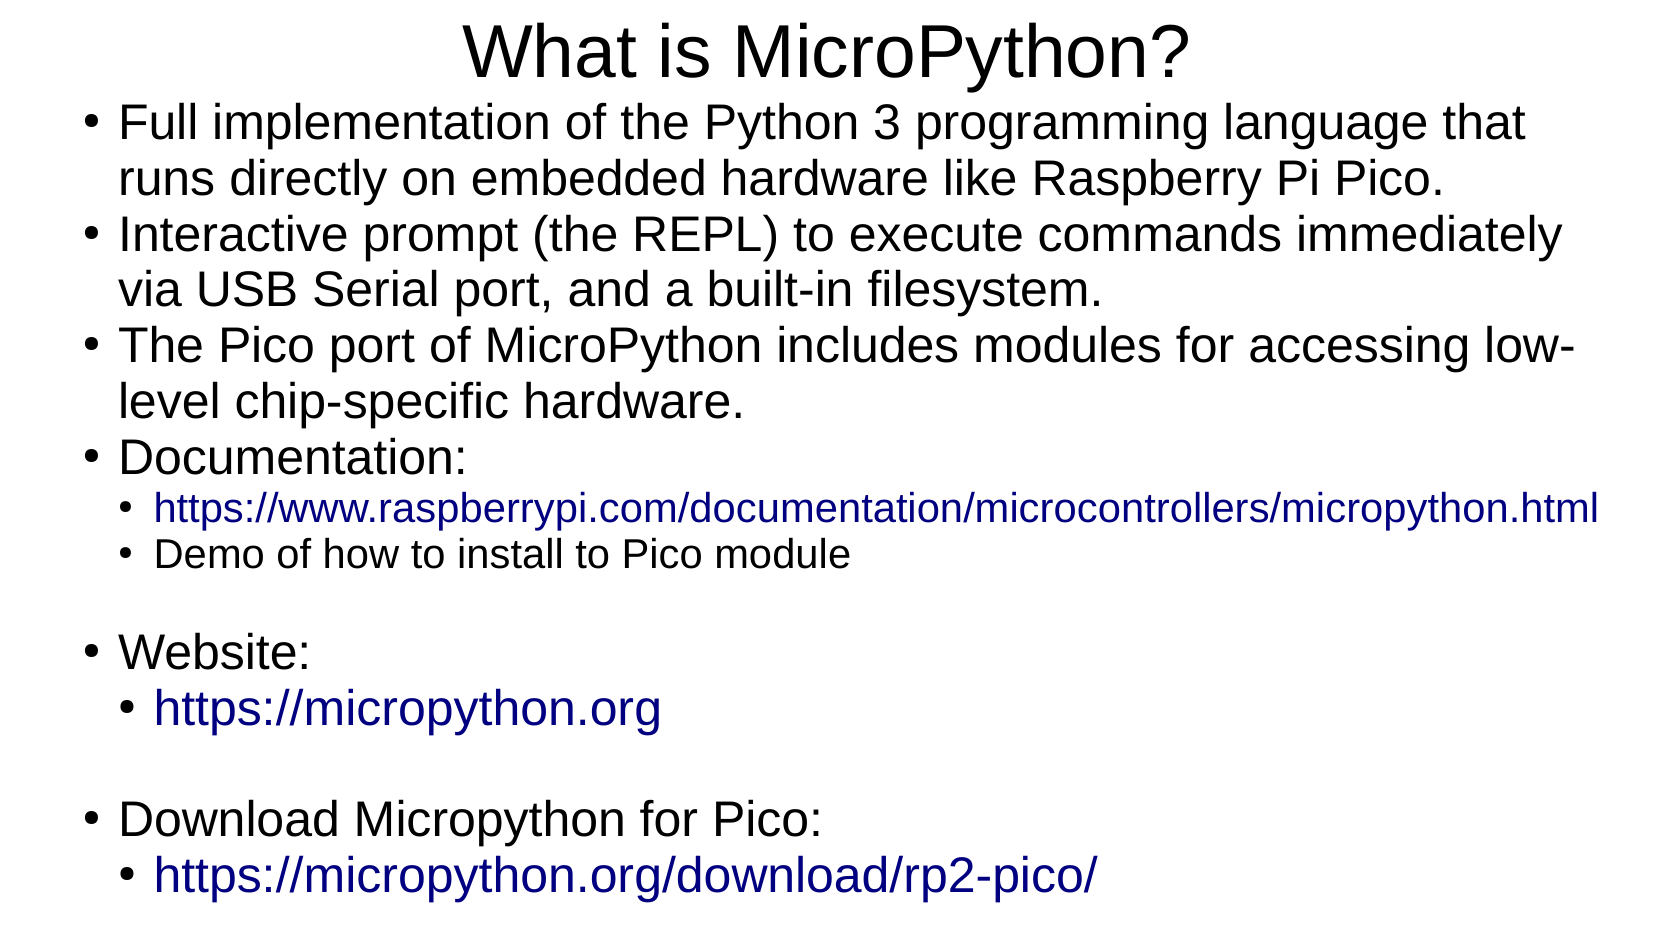

# What is MicroPython?
Full implementation of the Python 3 programming language that runs directly on embedded hardware like Raspberry Pi Pico.
Interactive prompt (the REPL) to execute commands immediately via USB Serial port, and a built-in filesystem.
The Pico port of MicroPython includes modules for accessing low-level chip-specific hardware.
Documentation:
https://www.raspberrypi.com/documentation/microcontrollers/micropython.html
Demo of how to install to Pico module
Website:
https://micropython.org
Download Micropython for Pico:
https://micropython.org/download/rp2-pico/